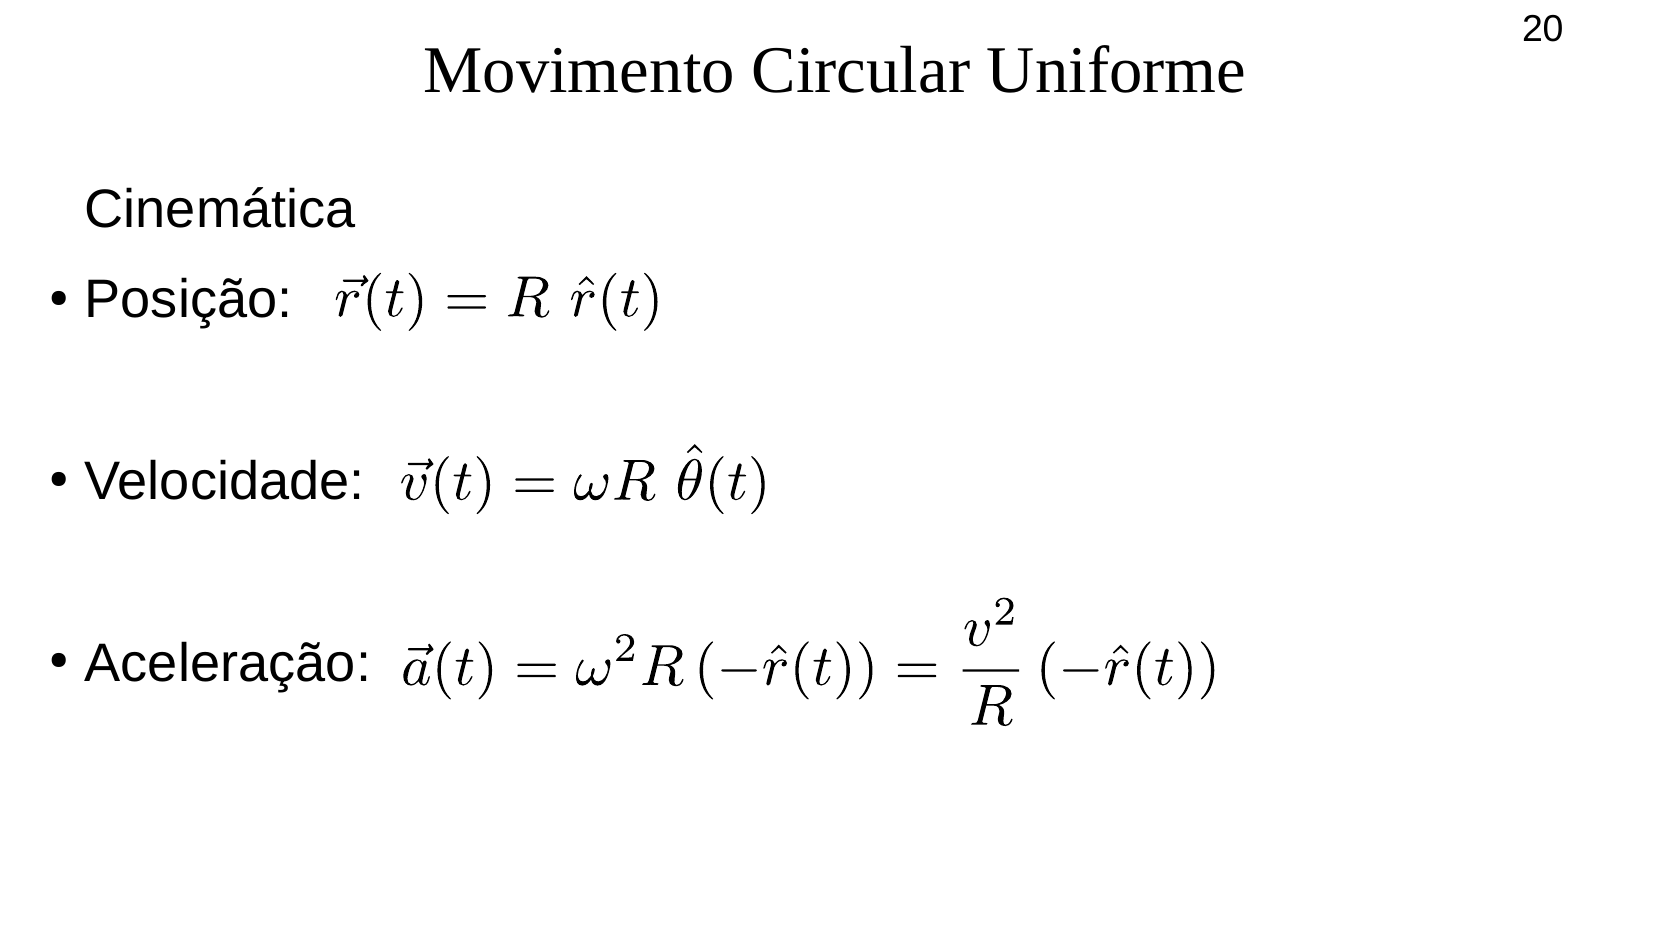

Movimento Circular Uniforme
Cinemática
Posição:
Velocidade:
Aceleração: